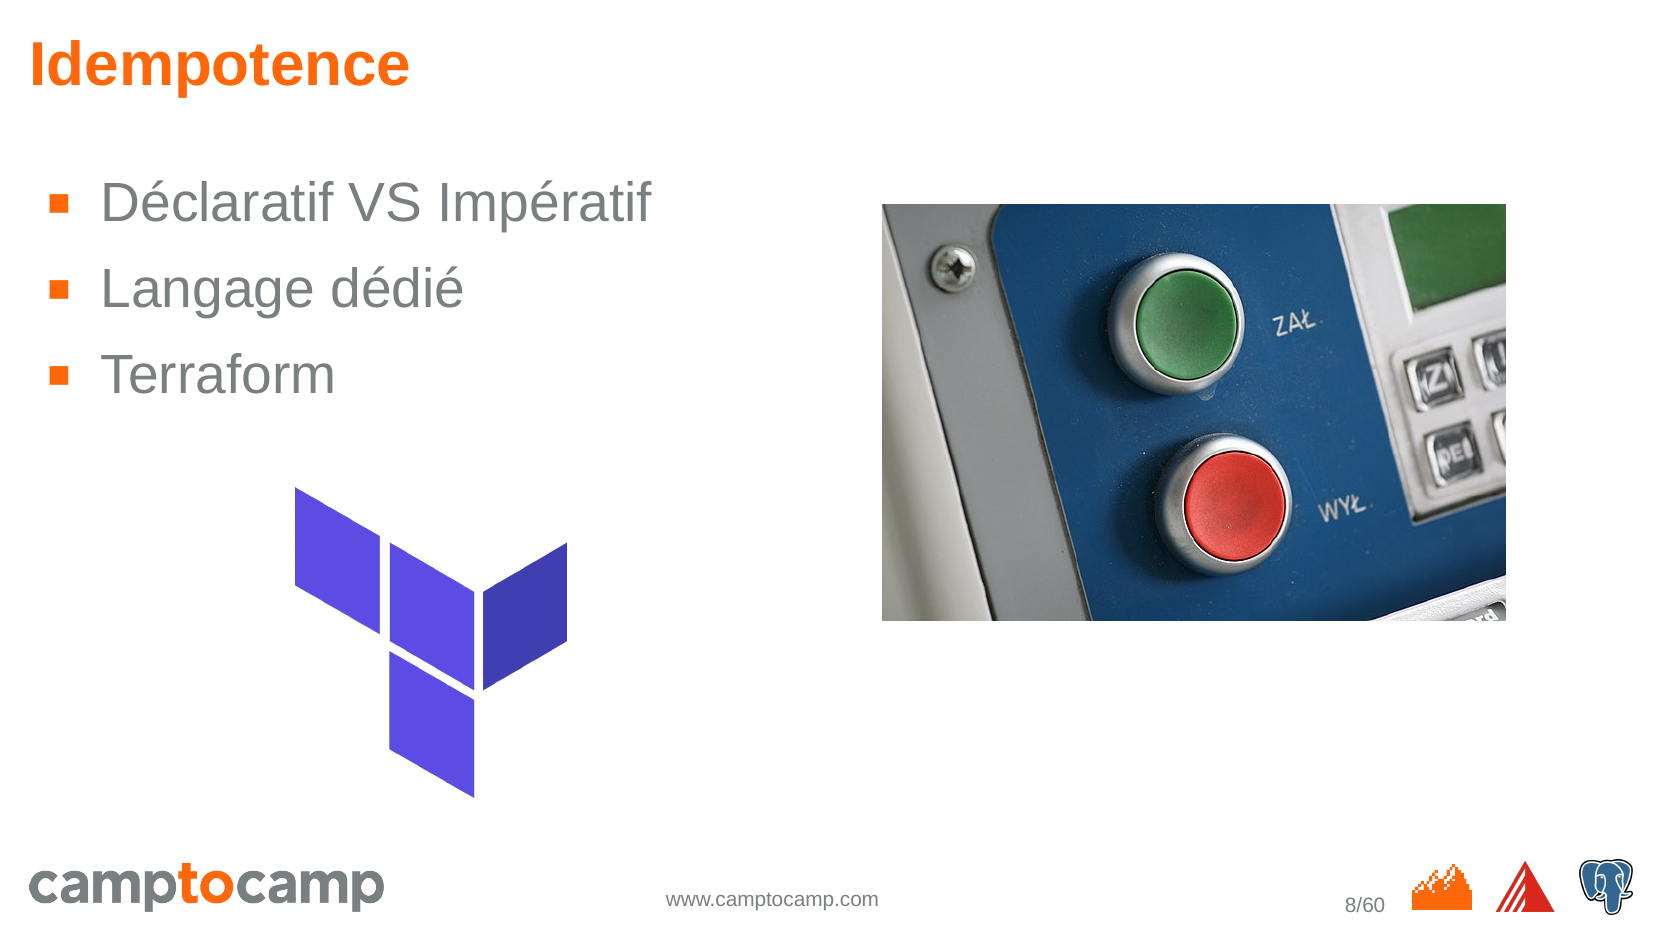

# Idempotence
Déclaratif VS Impératif
Langage dédié
Terraform